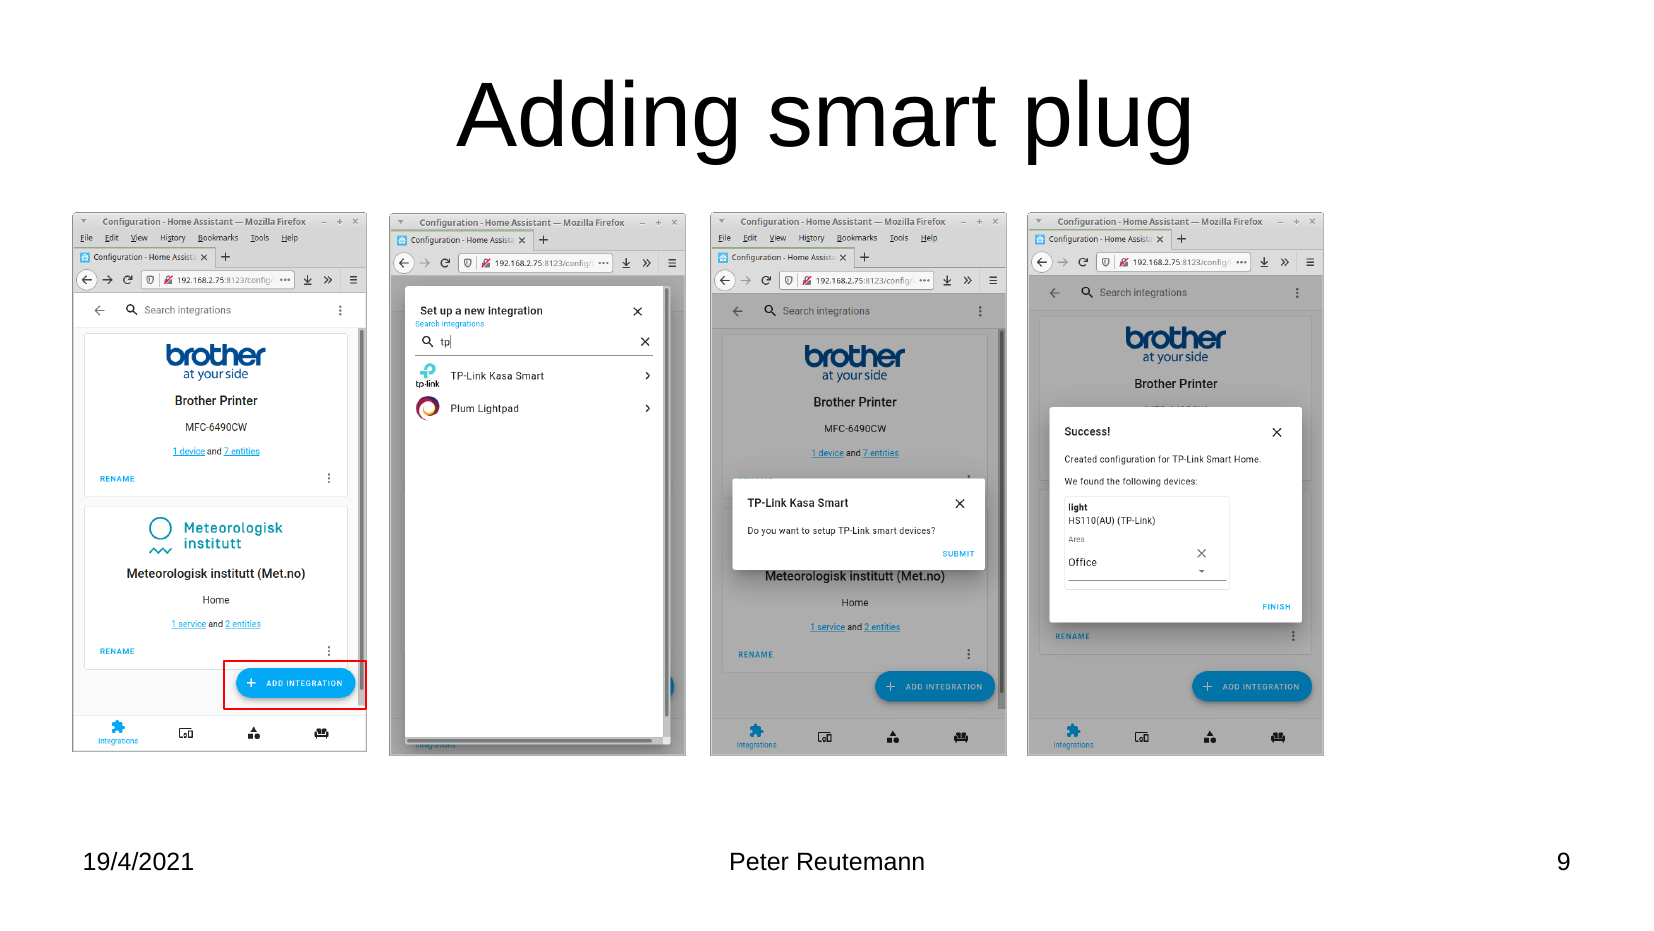

# Adding smart plug
19/4/2021
Peter Reutemann
9